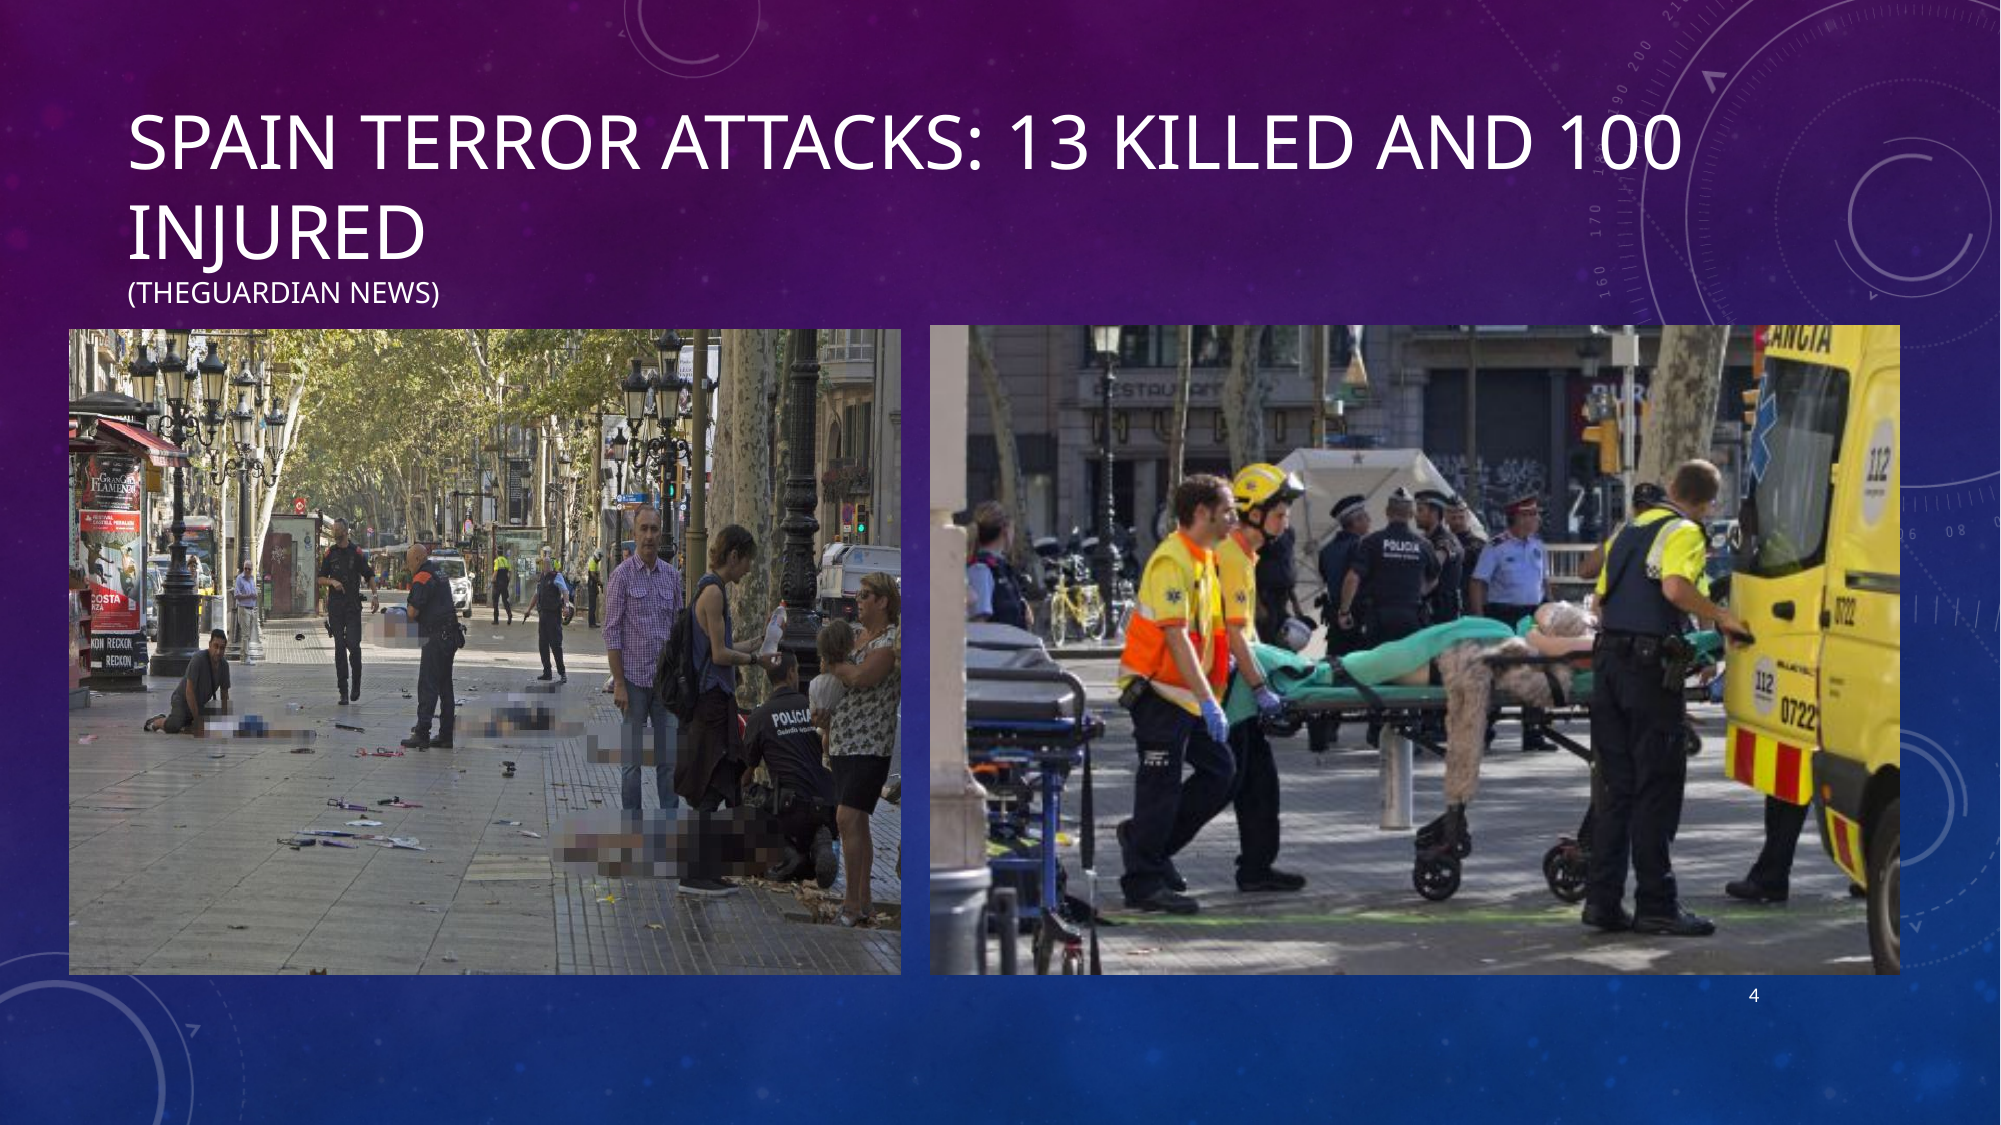

# Spain terror attacks: 13 killed and 100 injured (theguardian news)
4